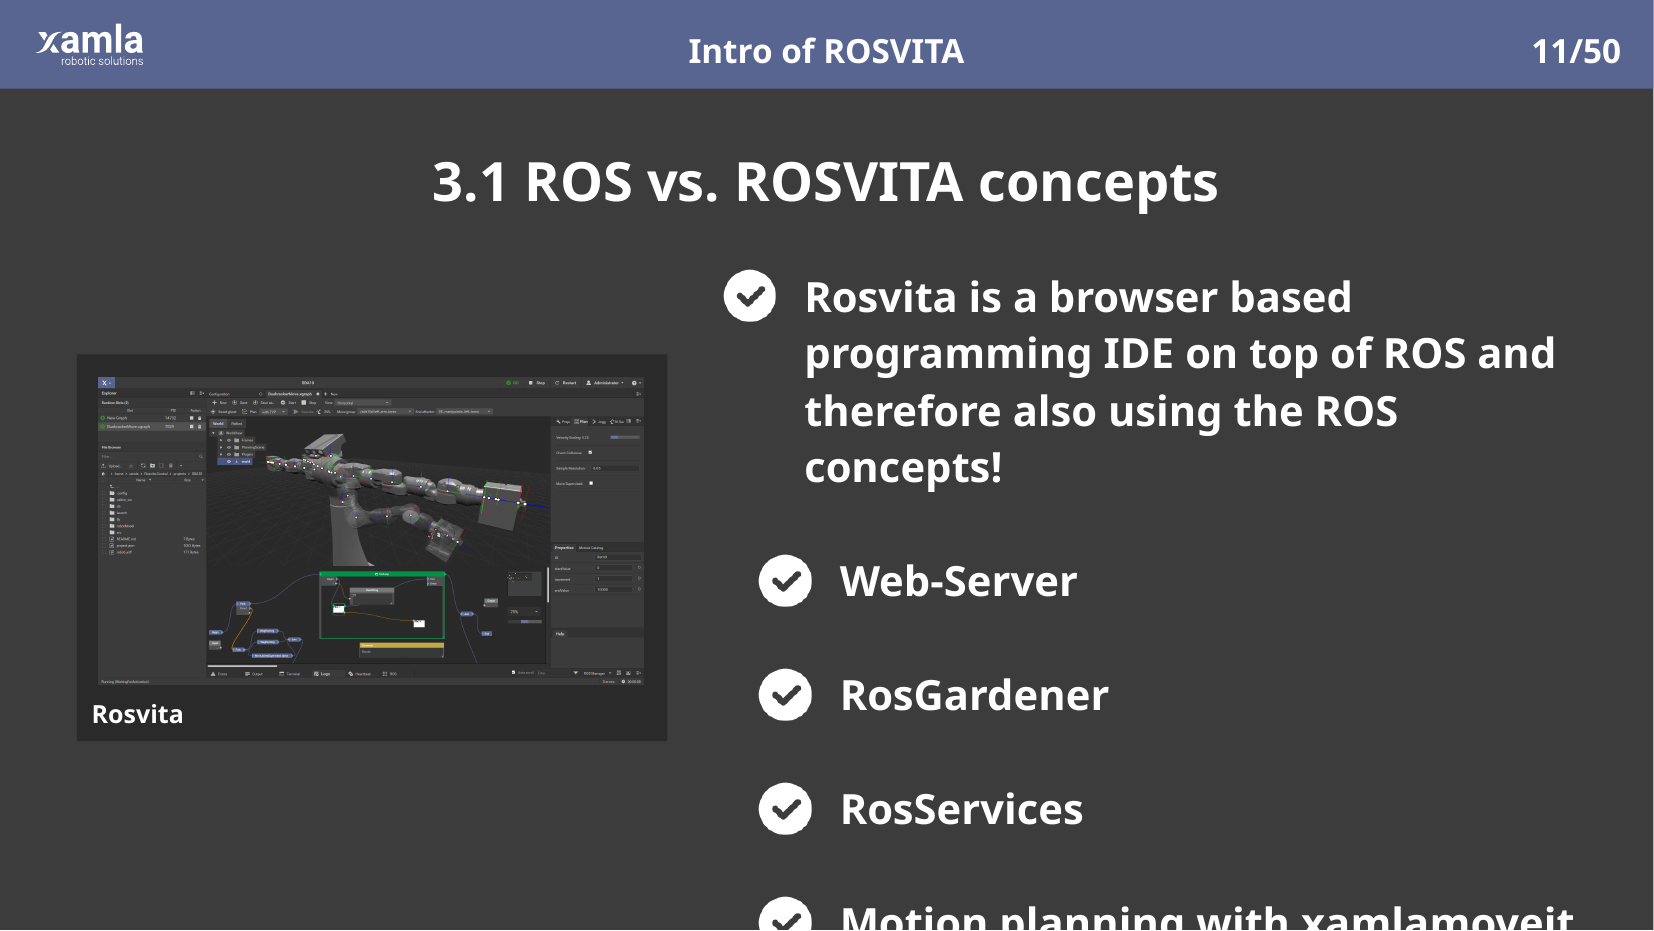

Intro of ROSVITA
11/50
3.1 ROS vs. ROSVITA concepts
Rosvita is a browser based programming IDE on top of ROS and therefore also using the ROS concepts!
Web-Server
RosGardener
RosServices
Motion planning with xamlamoveit
Rosvita